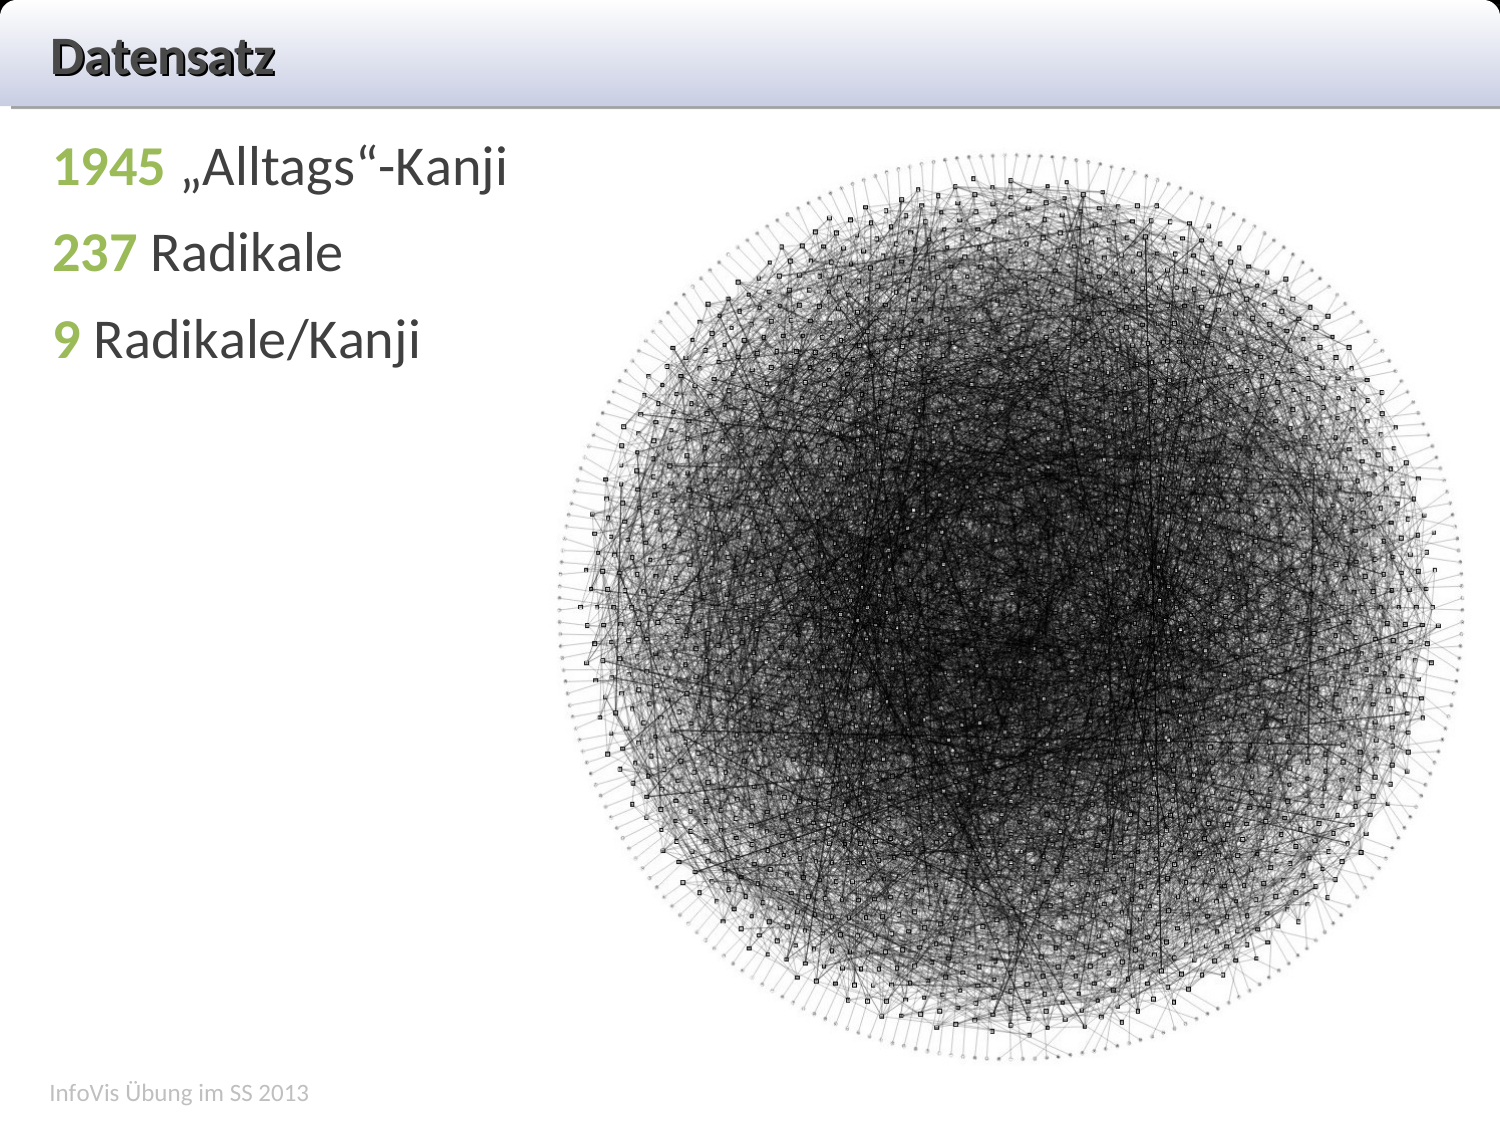

Datensatz
1945 „Alltags“-Kanji
237 Radikale
9 Radikale/Kanji